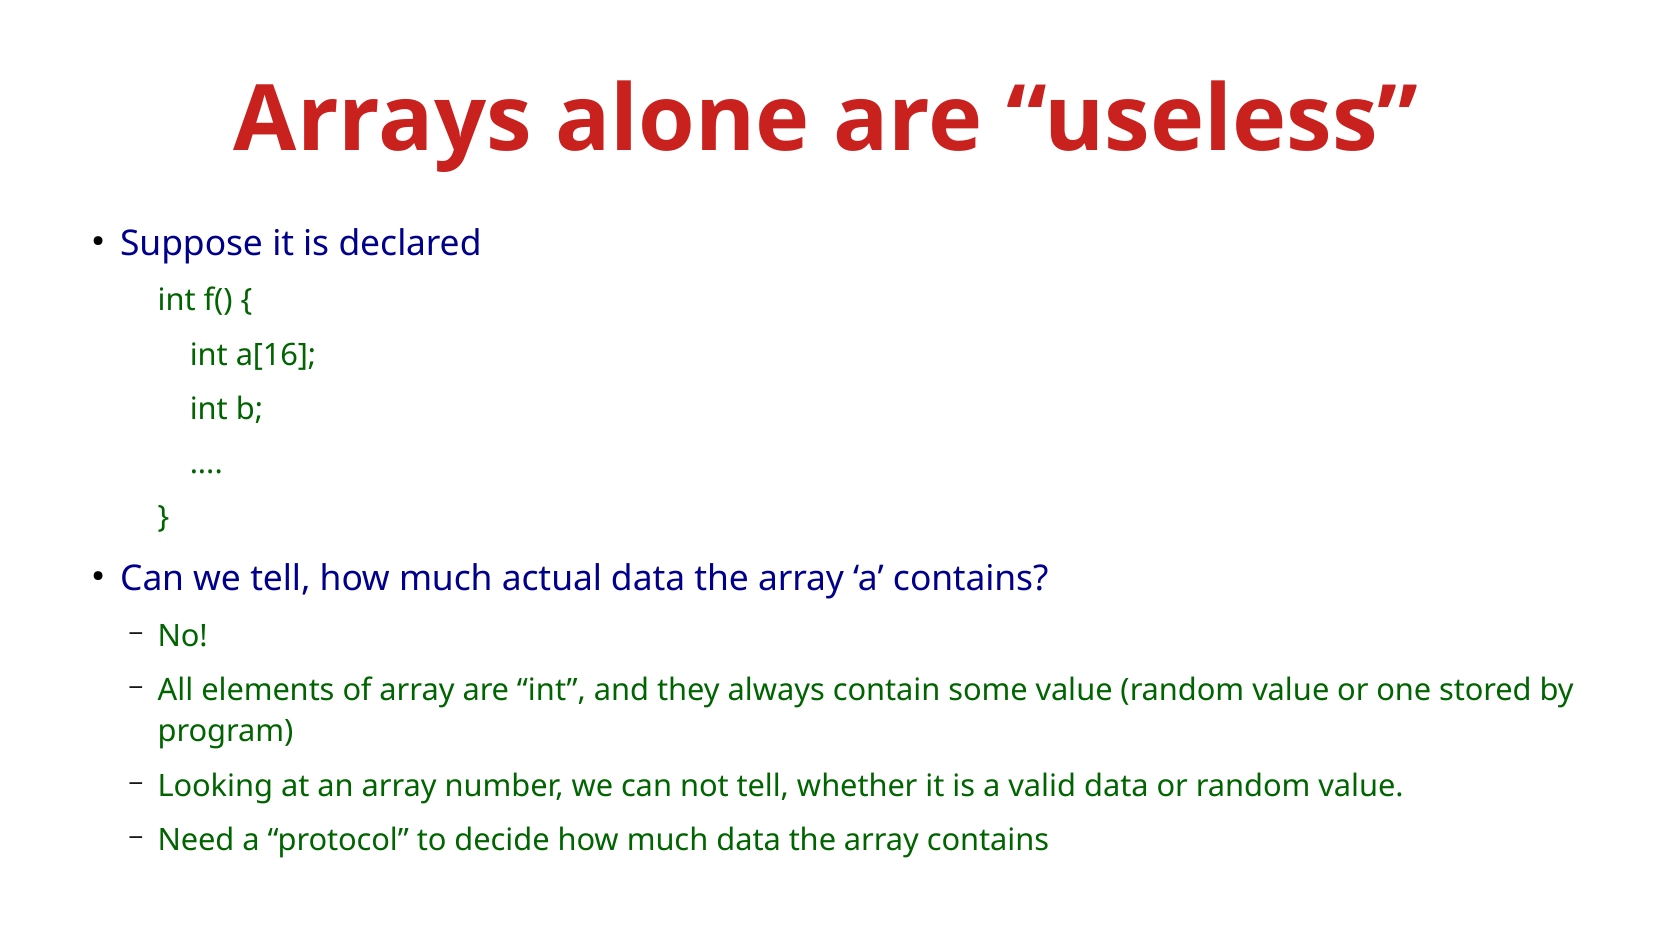

# Arrays alone are “useless”
Suppose it is declared
int f() {
 int a[16];
 int b;
 ....
}
Can we tell, how much actual data the array ‘a’ contains?
No!
All elements of array are “int”, and they always contain some value (random value or one stored by program)
Looking at an array number, we can not tell, whether it is a valid data or random value.
Need a “protocol” to decide how much data the array contains